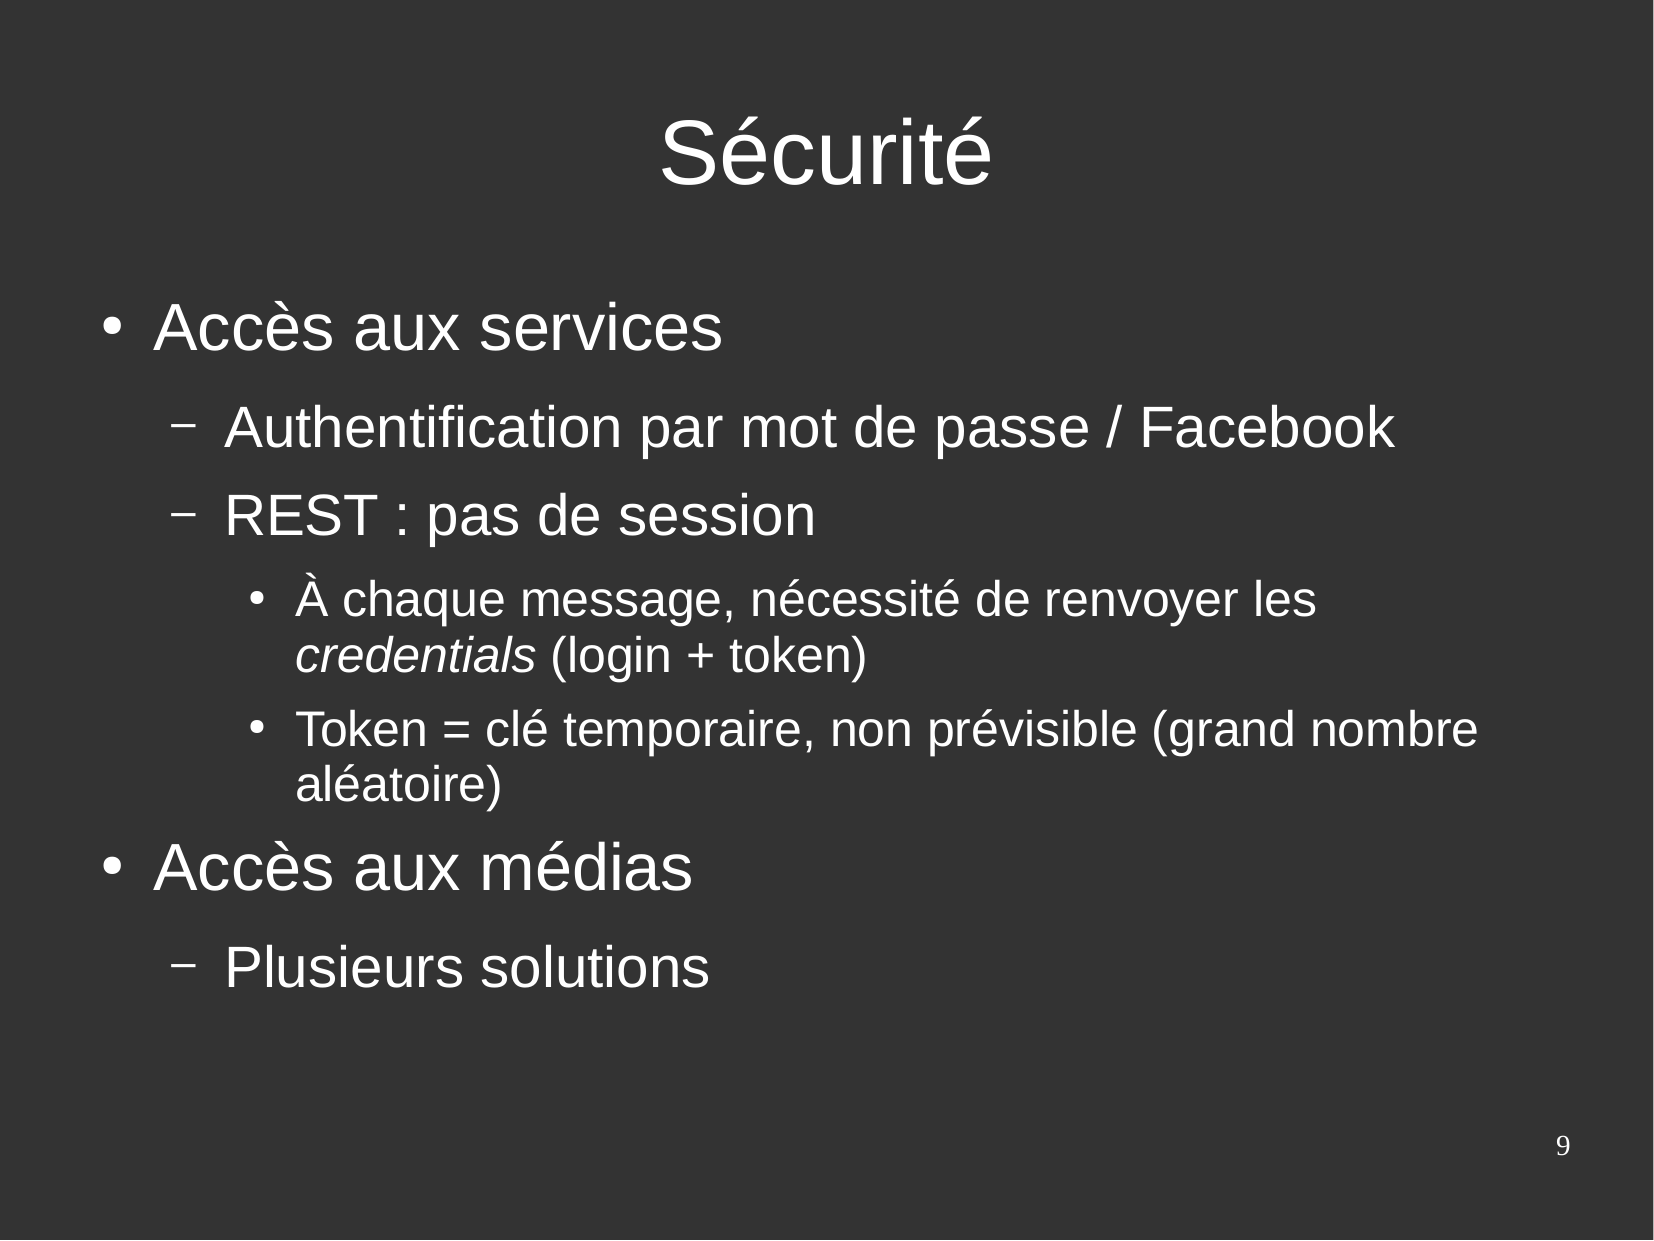

# Sécurité
Accès aux services
Authentification par mot de passe / Facebook
REST : pas de session
À chaque message, nécessité de renvoyer les credentials (login + token)
Token = clé temporaire, non prévisible (grand nombre aléatoire)
Accès aux médias
Plusieurs solutions
9